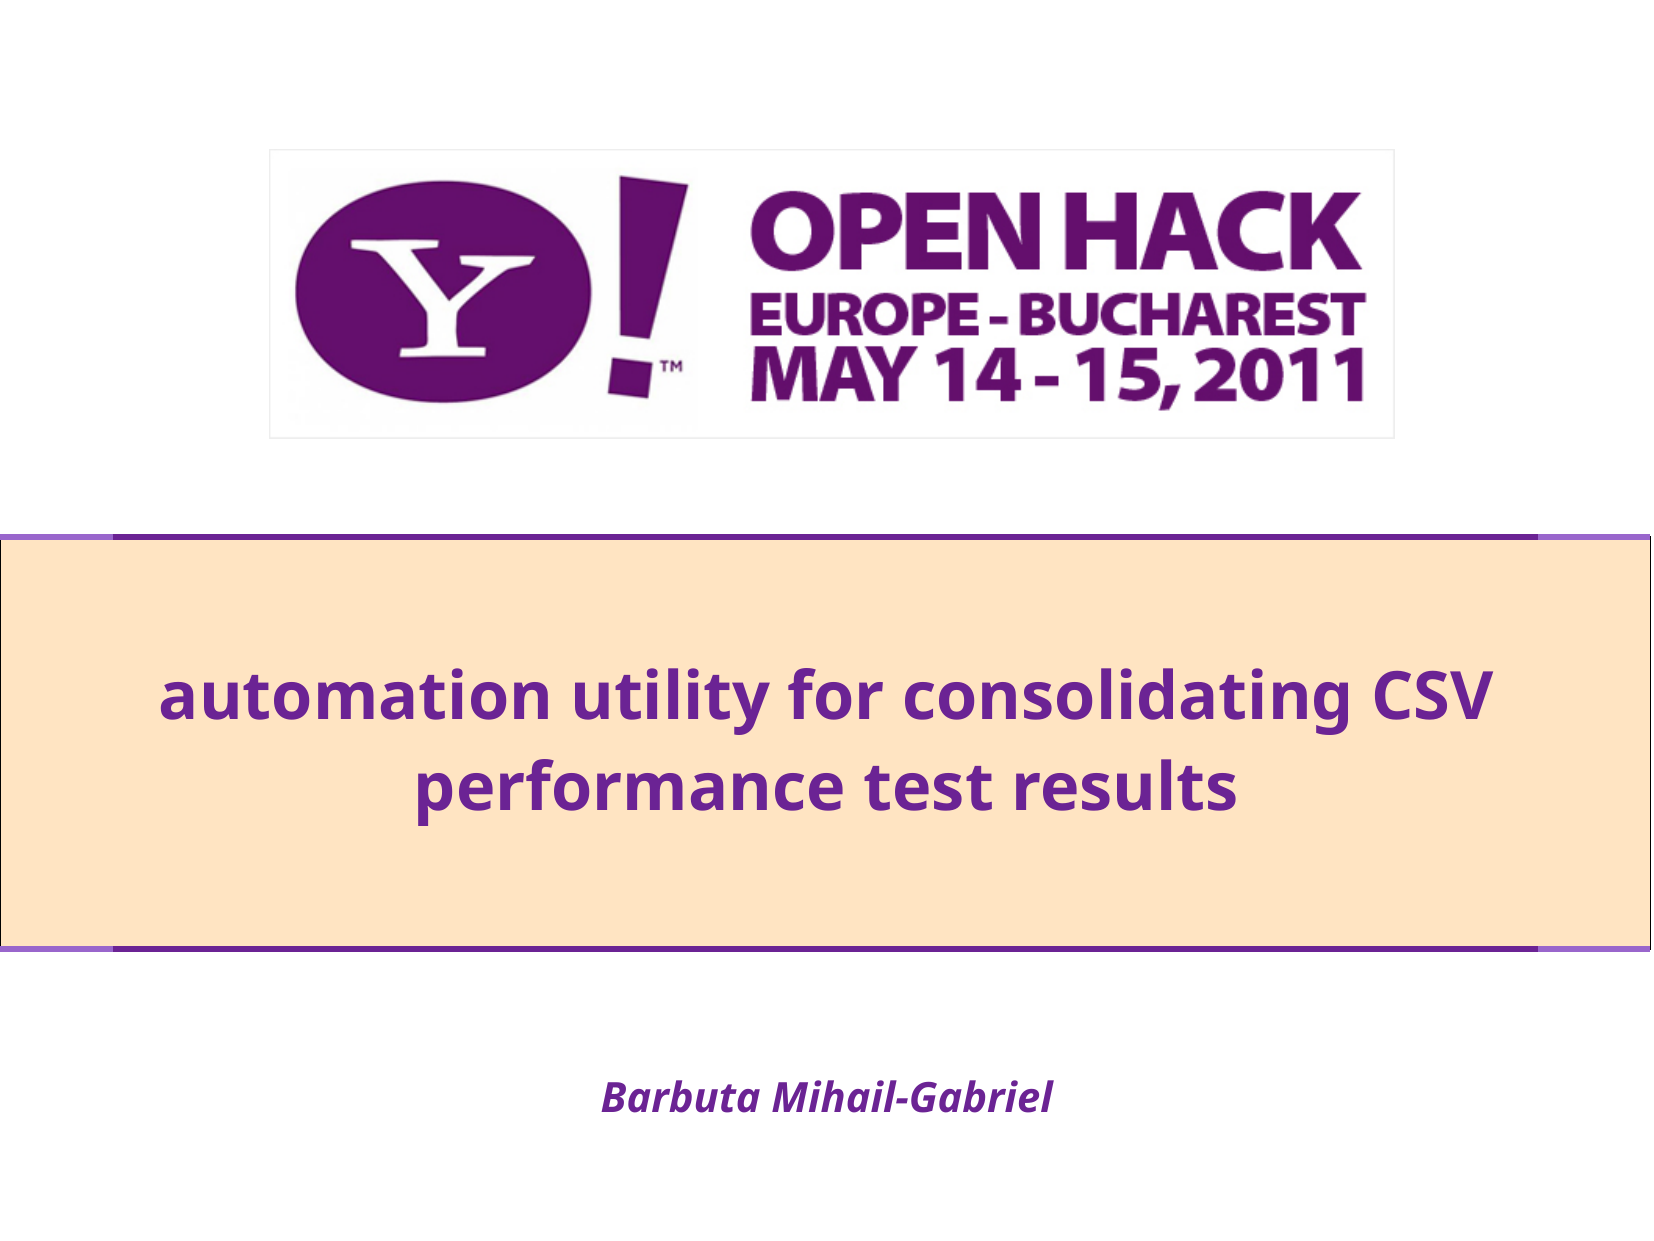

# automation utility for consolidating CSV performance test results
Barbuta Mihail-Gabriel